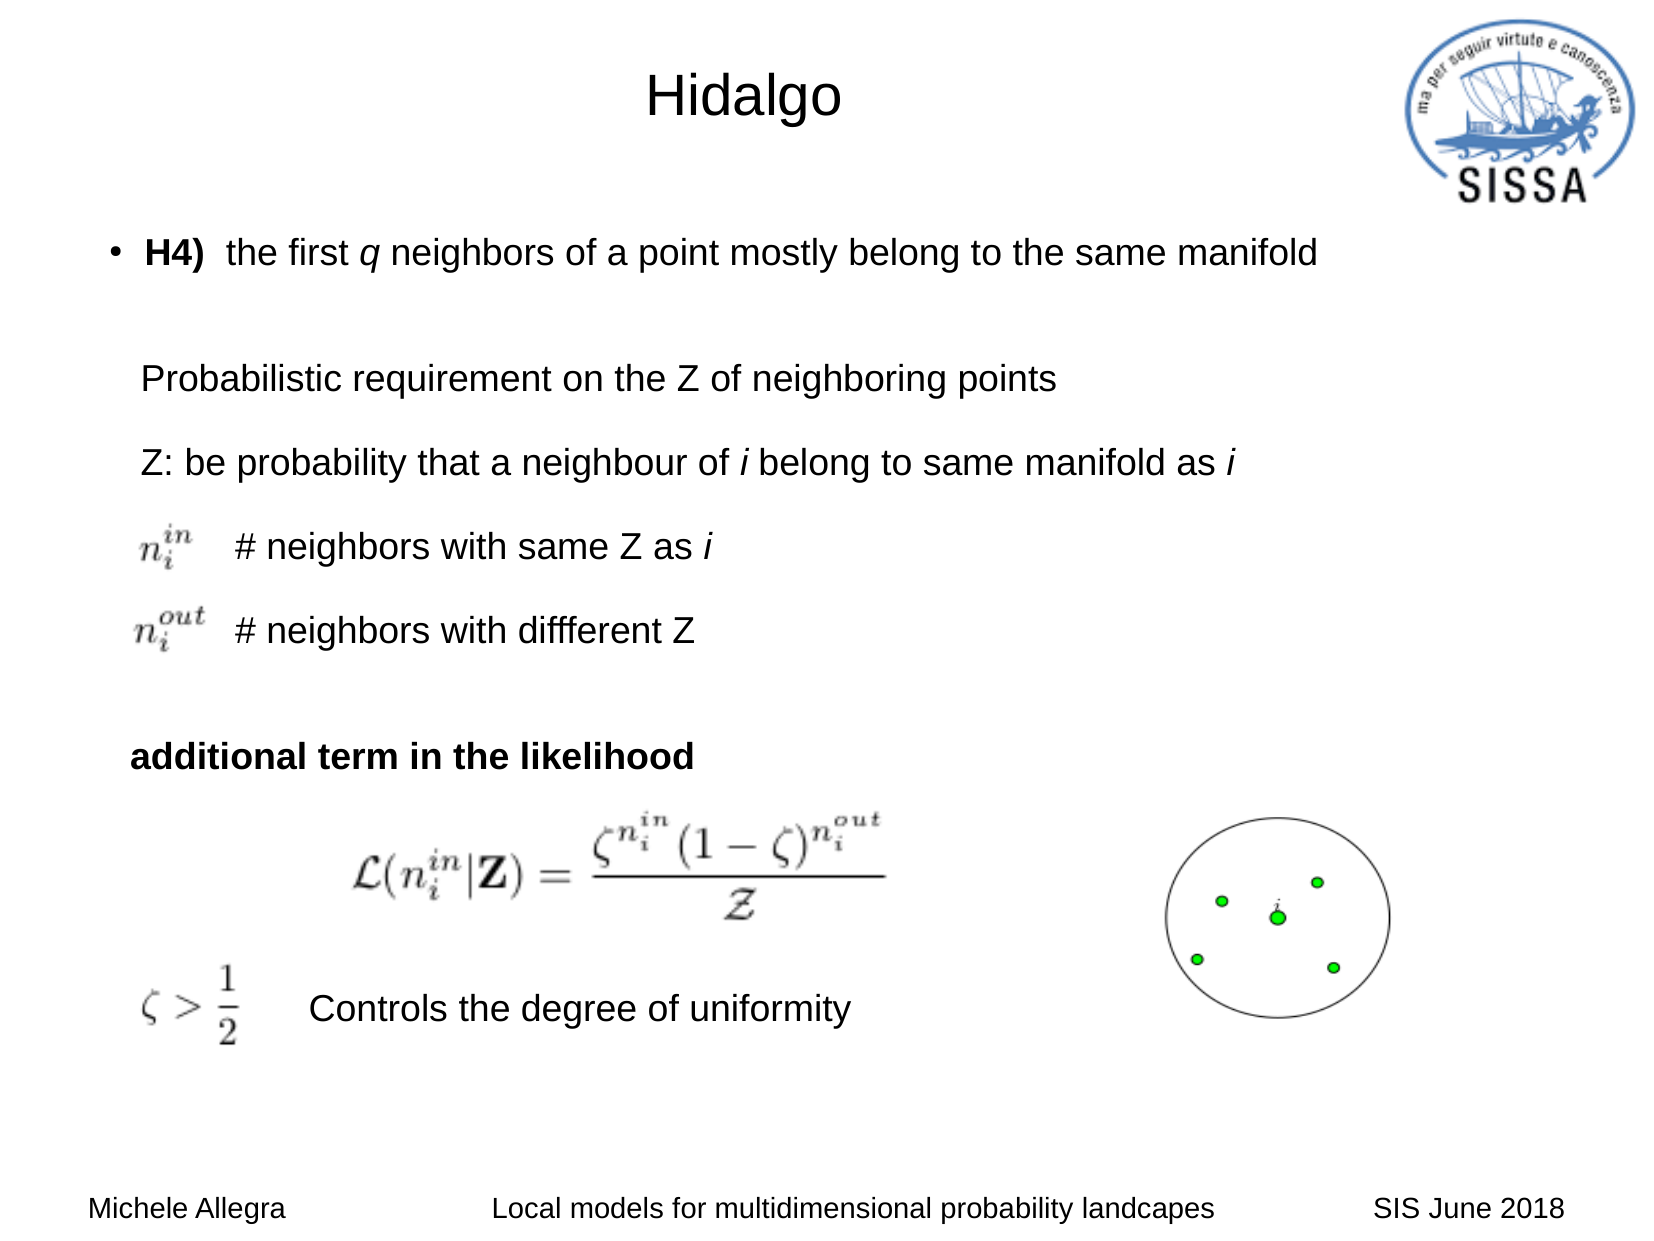

# Hidalgo
H4) the first q neighbors of a point mostly belong to the same manifold
 Probabilistic requirement on the Z of neighboring points
 Ζ: be probability that a neighbour of i belong to same manifold as i
 # neighbors with same Z as i
 # neighbors with diffferent Z
 additional term in the likelihood
 Controls the degree of uniformity
Michele Allegra Local models for multidimensional probability landcapes SIS June 2018